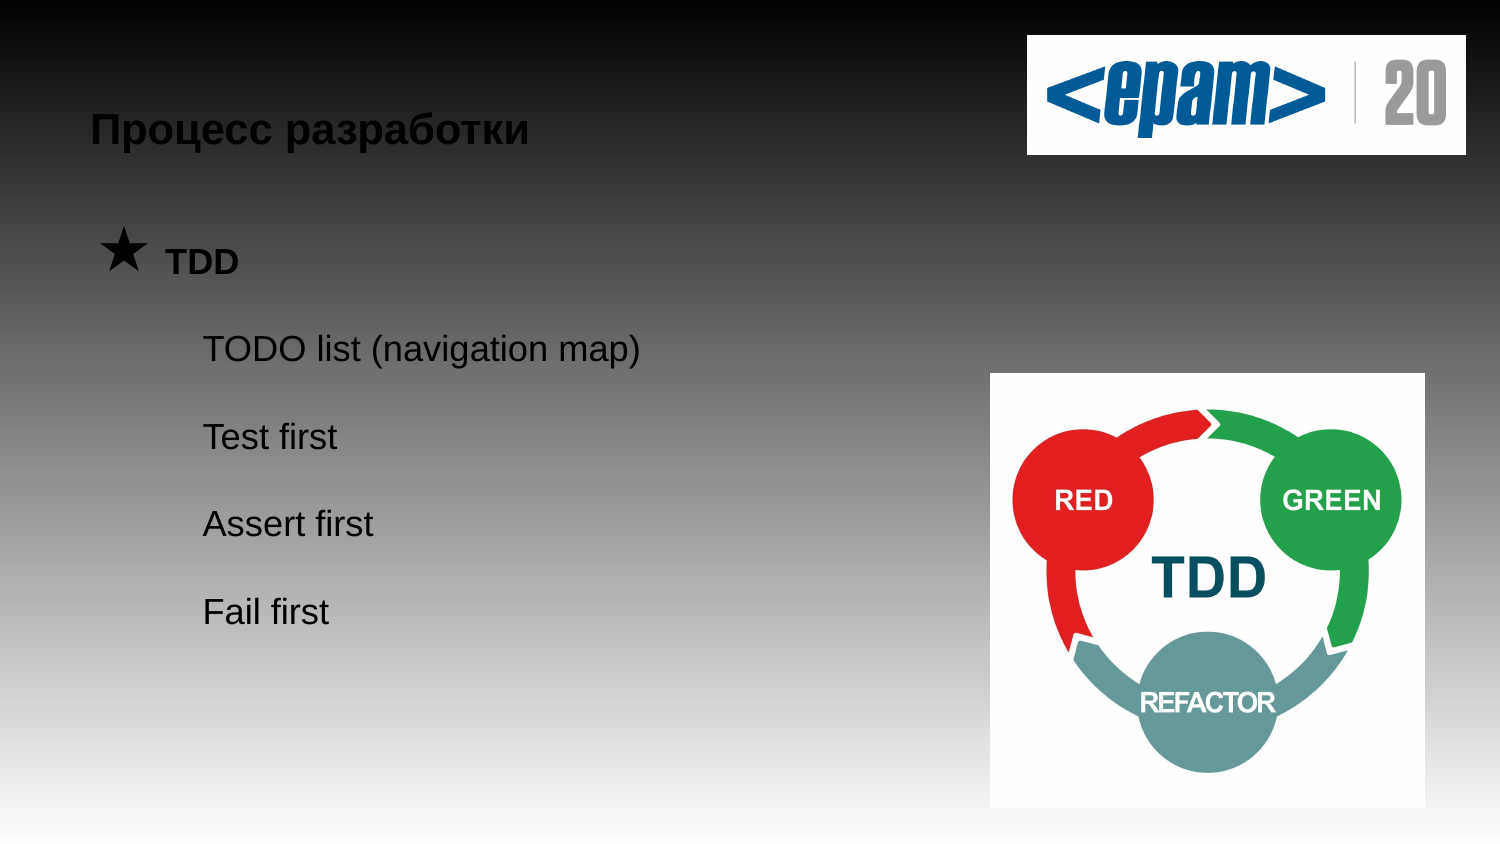

# Процесс разработки
TDD
TODO list (navigation map)
Test first
Assert first
Fail first